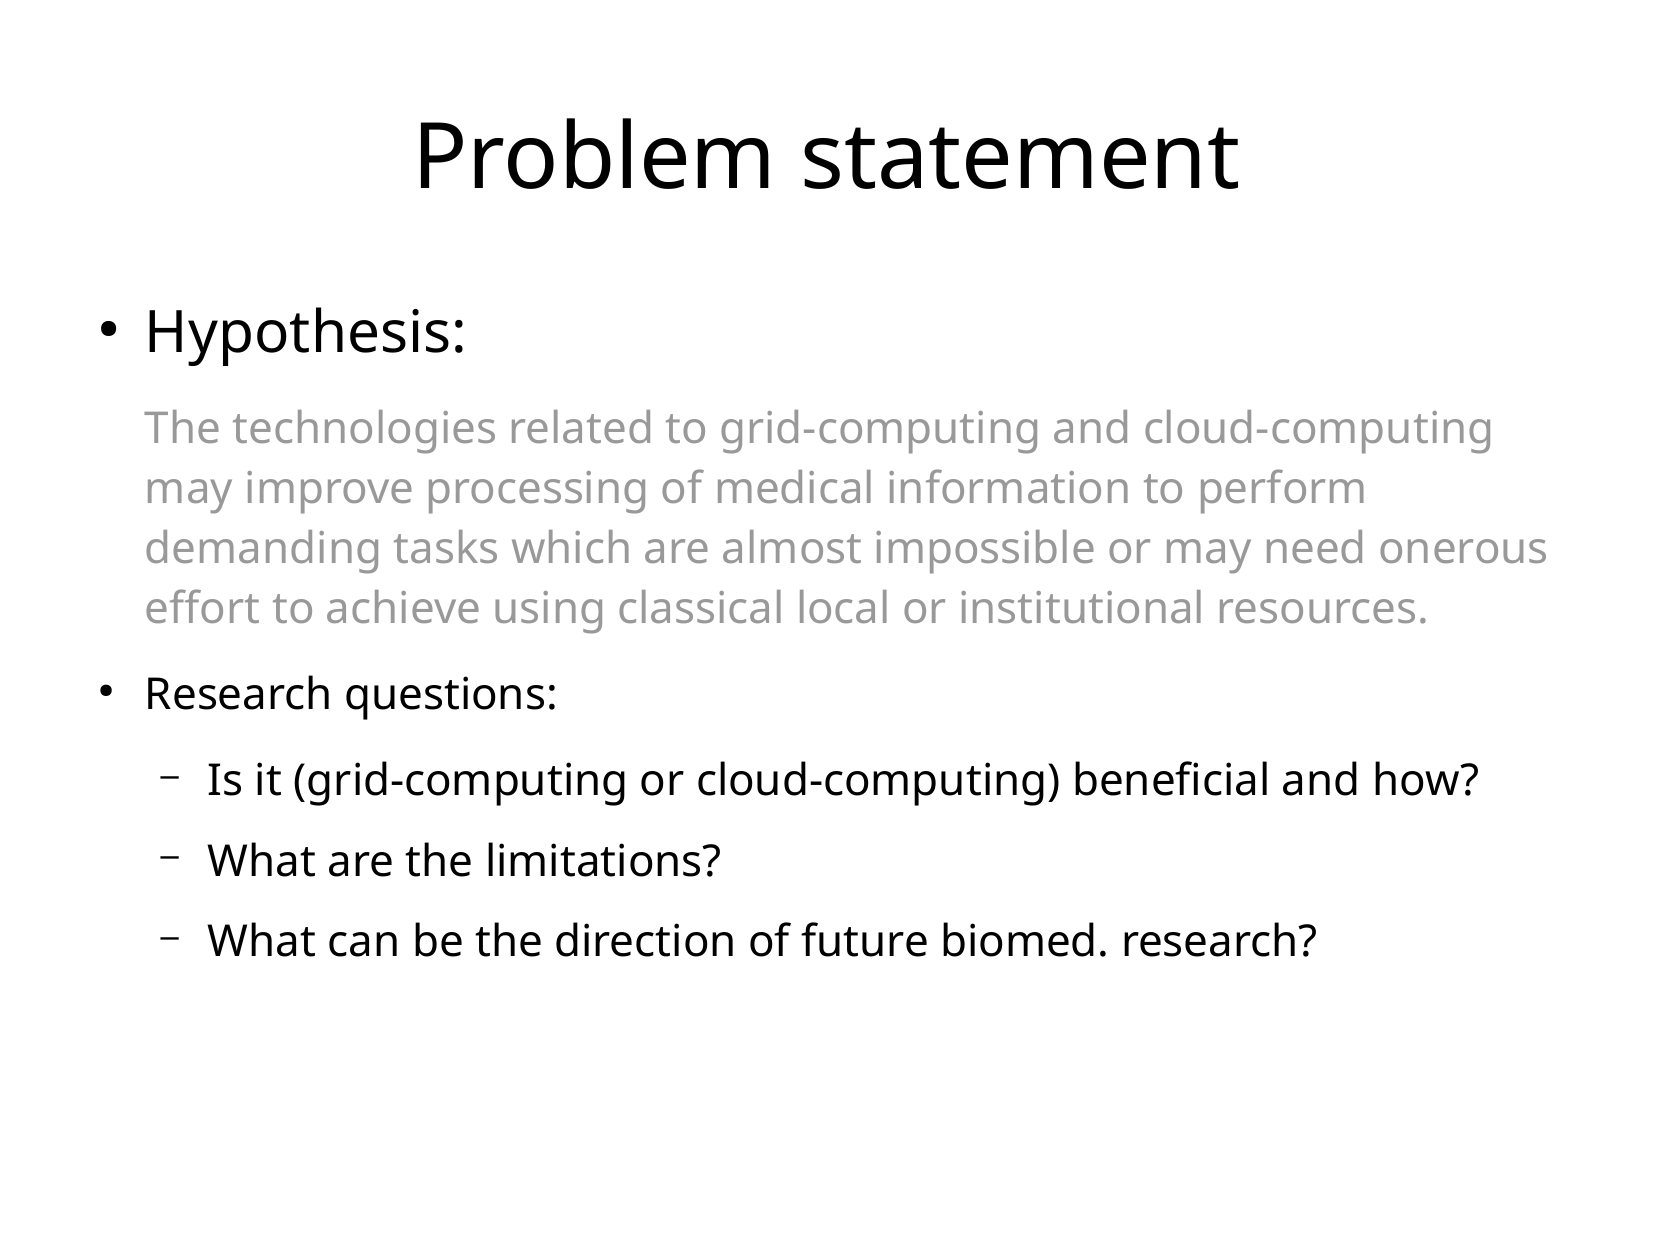

# Problem statement
Hypothesis:
The technologies related to grid-computing and cloud-computing may improve processing of medical information to perform demanding tasks which are almost impossible or may need onerous effort to achieve using classical local or institutional resources.
Research questions:
Is it (grid-computing or cloud-computing) beneficial and how?
What are the limitations?
What can be the direction of future biomed. research?